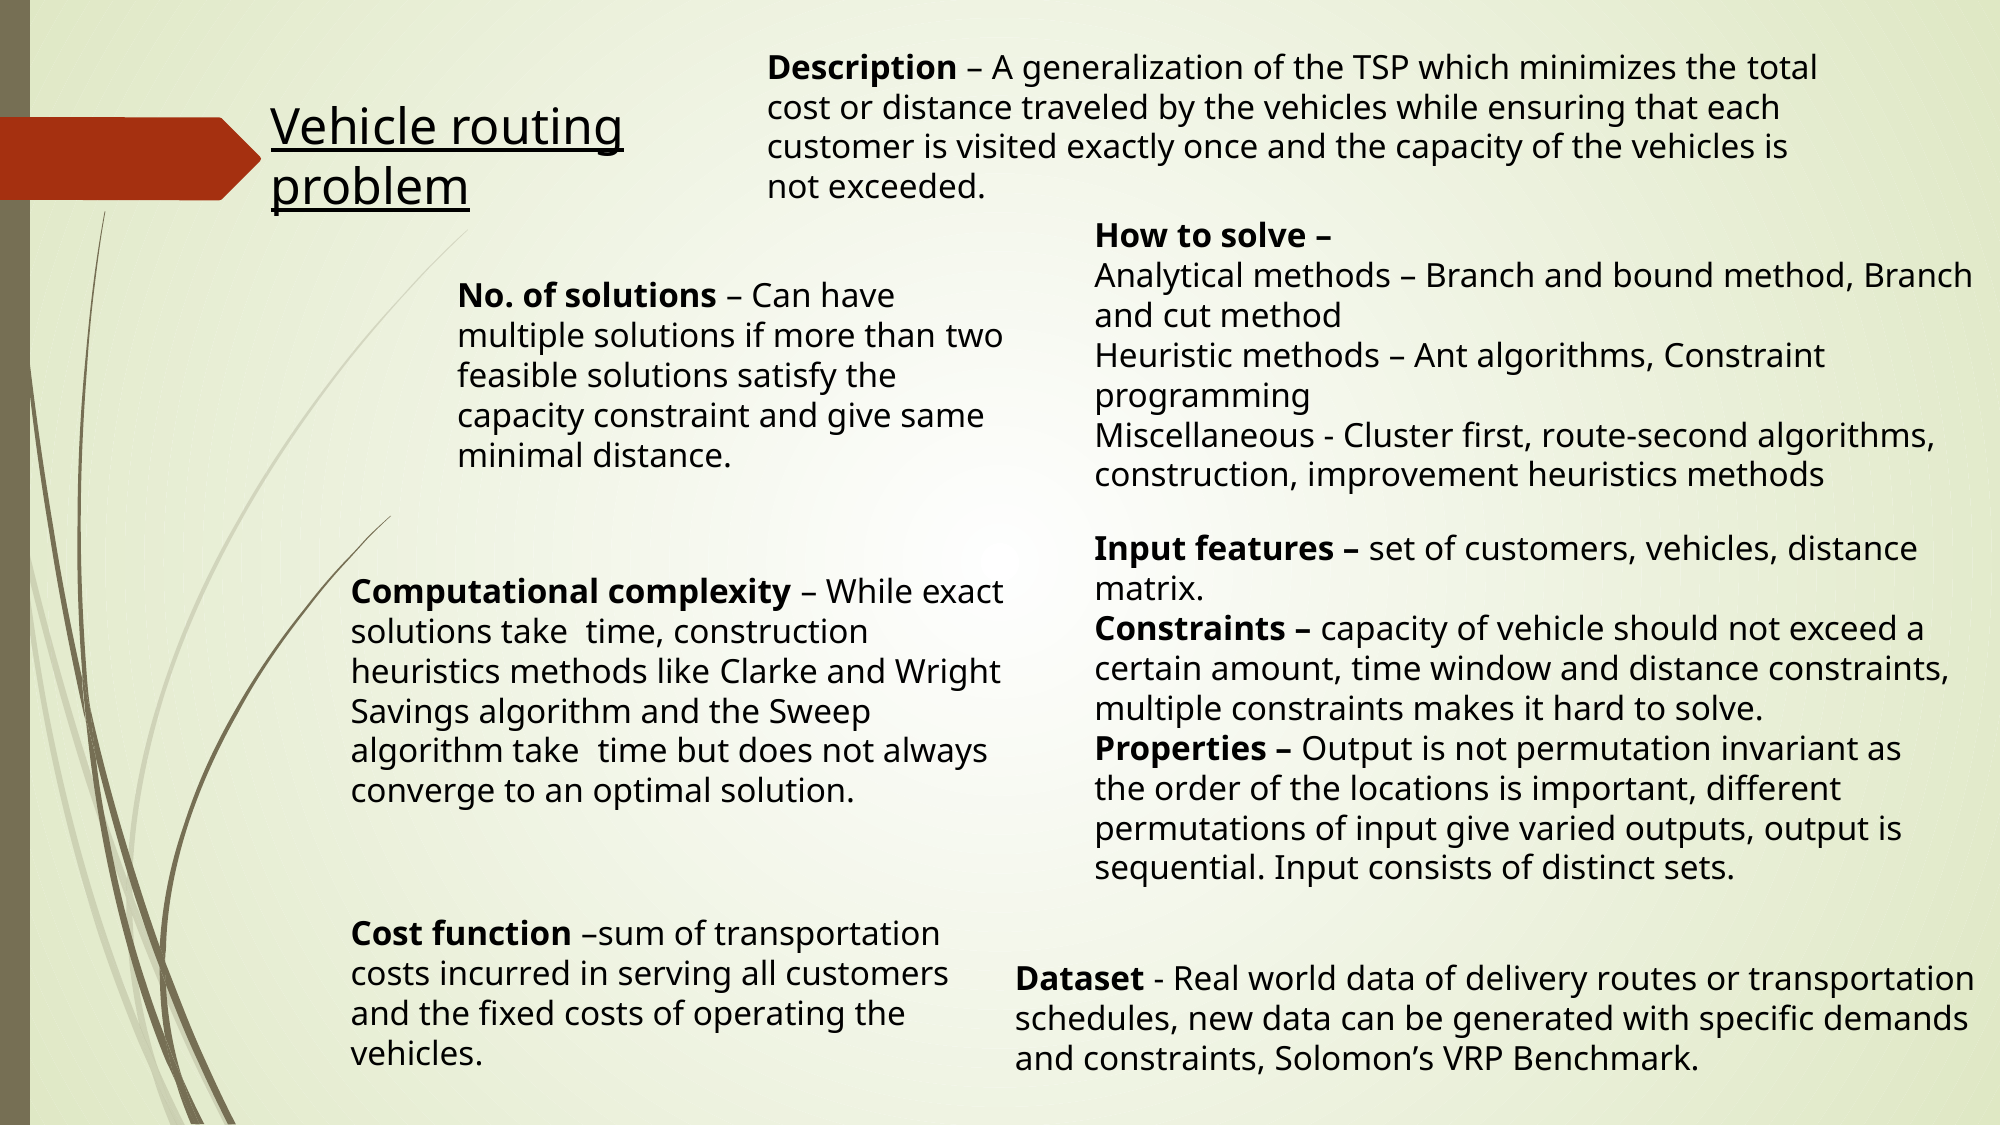

Description – A generalization of the TSP which minimizes the total cost or distance traveled by the vehicles while ensuring that each customer is visited exactly once and the capacity of the vehicles is not exceeded.
Vehicle routing
problem
How to solve –
Analytical methods – Branch and bound method, Branch and cut method
Heuristic methods – Ant algorithms, Constraint programming
Miscellaneous - Cluster first, route-second algorithms, construction, improvement heuristics methods
No. of solutions – Can have multiple solutions if more than two feasible solutions satisfy the capacity constraint and give same minimal distance.
Input features – set of customers, vehicles, distance matrix.
Constraints – capacity of vehicle should not exceed a certain amount, time window and distance constraints, multiple constraints makes it hard to solve.
Properties – Output is not permutation invariant as the order of the locations is important, different permutations of input give varied outputs, output is sequential. Input consists of distinct sets.
Computational complexity – While exact solutions take time, construction heuristics methods like Clarke and Wright Savings algorithm and the Sweep algorithm take time but does not always converge to an optimal solution.
Cost function –sum of transportation costs incurred in serving all customers and the fixed costs of operating the vehicles.
Dataset - Real world data of delivery routes or transportation schedules, new data can be generated with specific demands and constraints, Solomon’s VRP Benchmark.